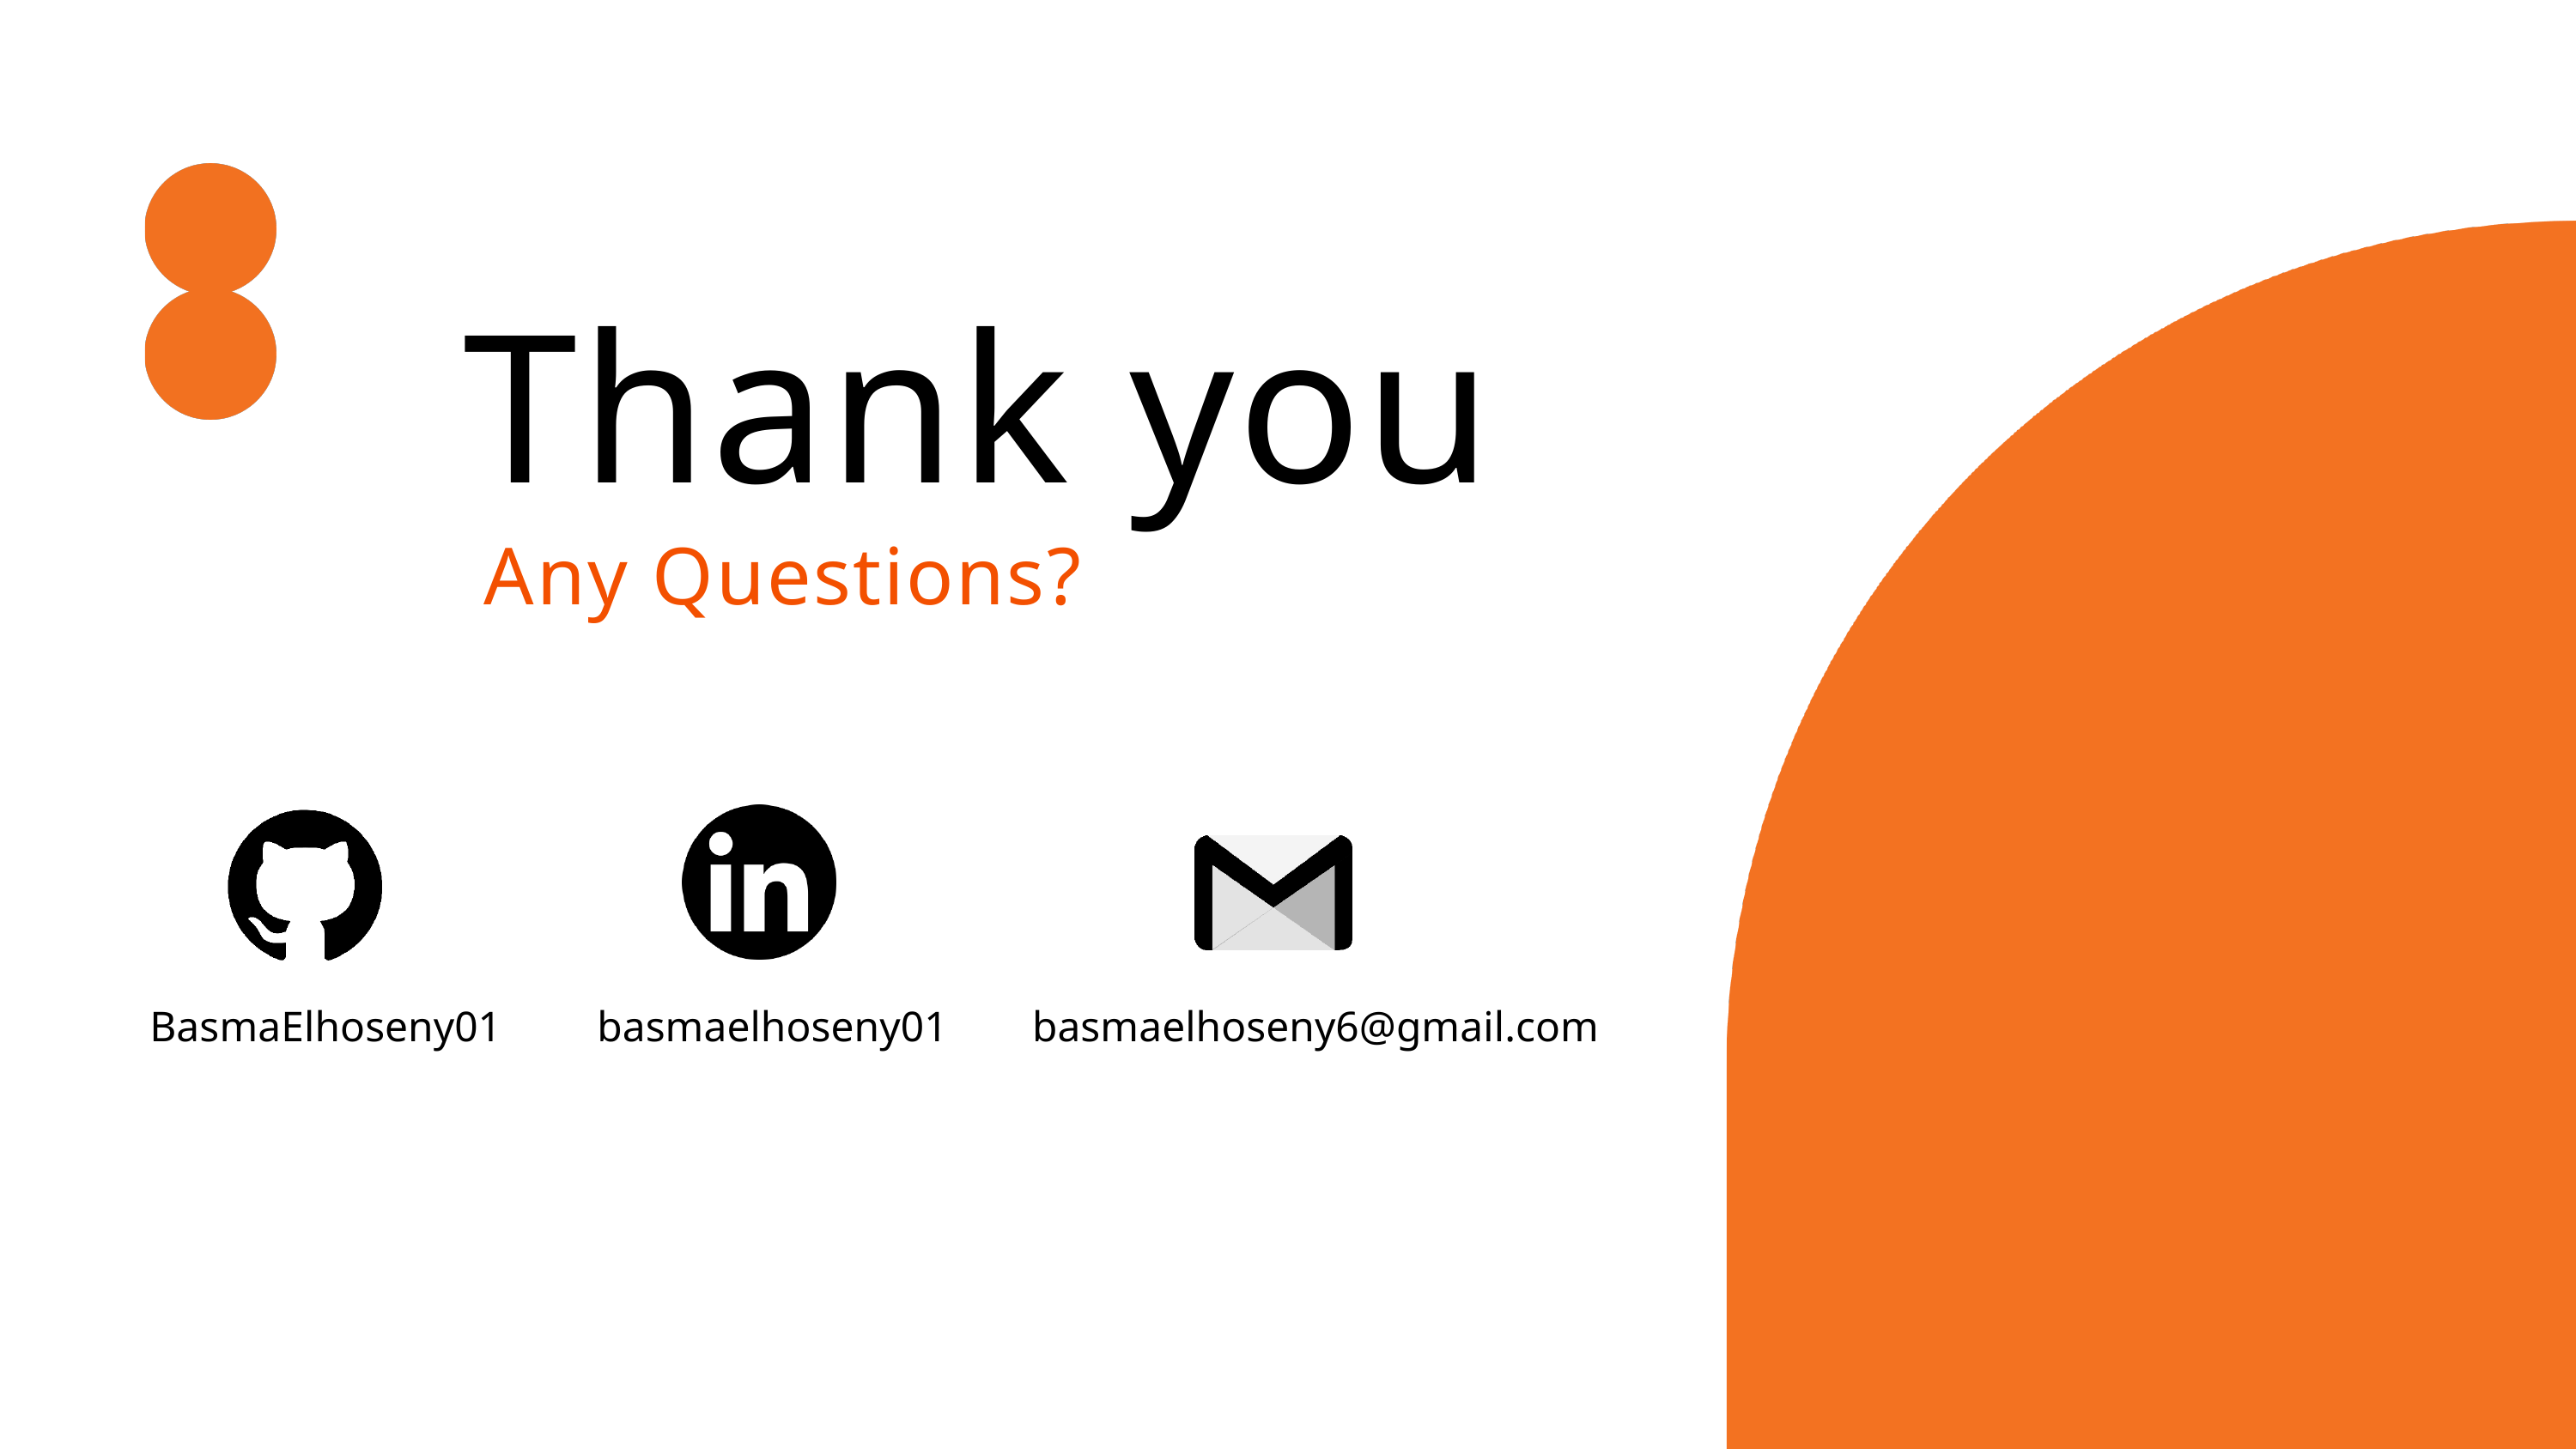

Thank you
Any Questions?
BasmaElhoseny01
basmaelhoseny01
basmaelhoseny6@gmail.com